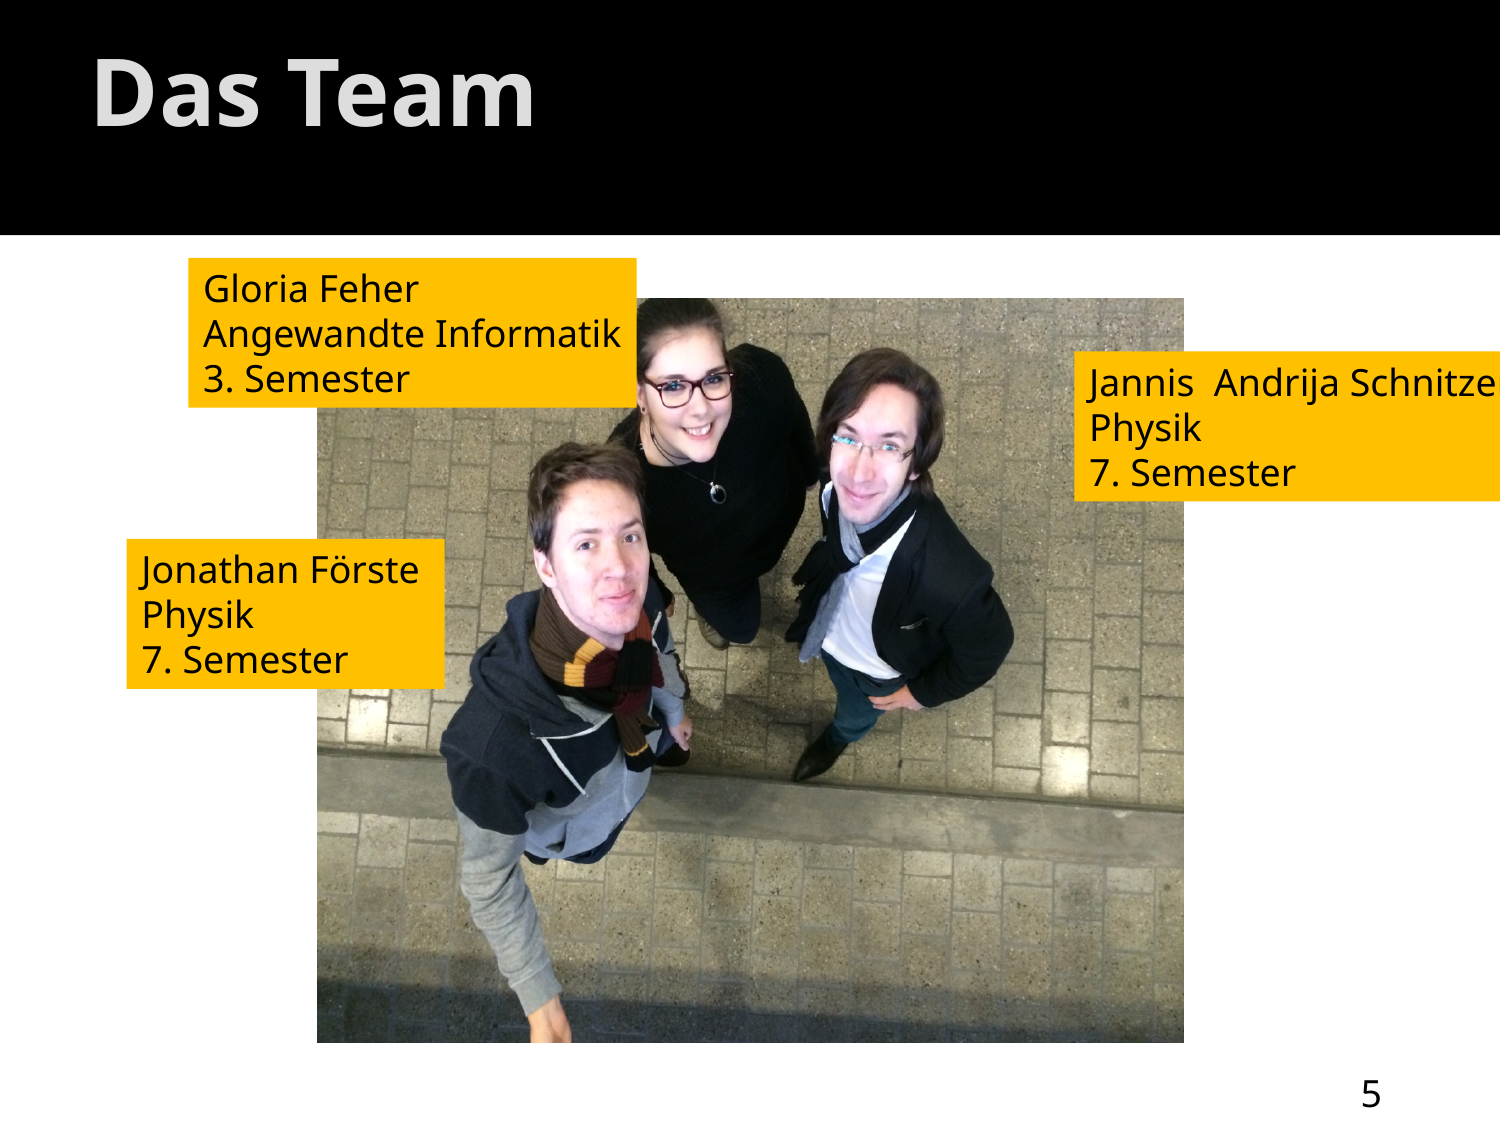

# Das Team
Gloria Feher
Angewandte Informatik
3. Semester
Jannis  Andrija Schnitzer
Physik
7. Semester
Jonathan Förste
Physik
7. Semester